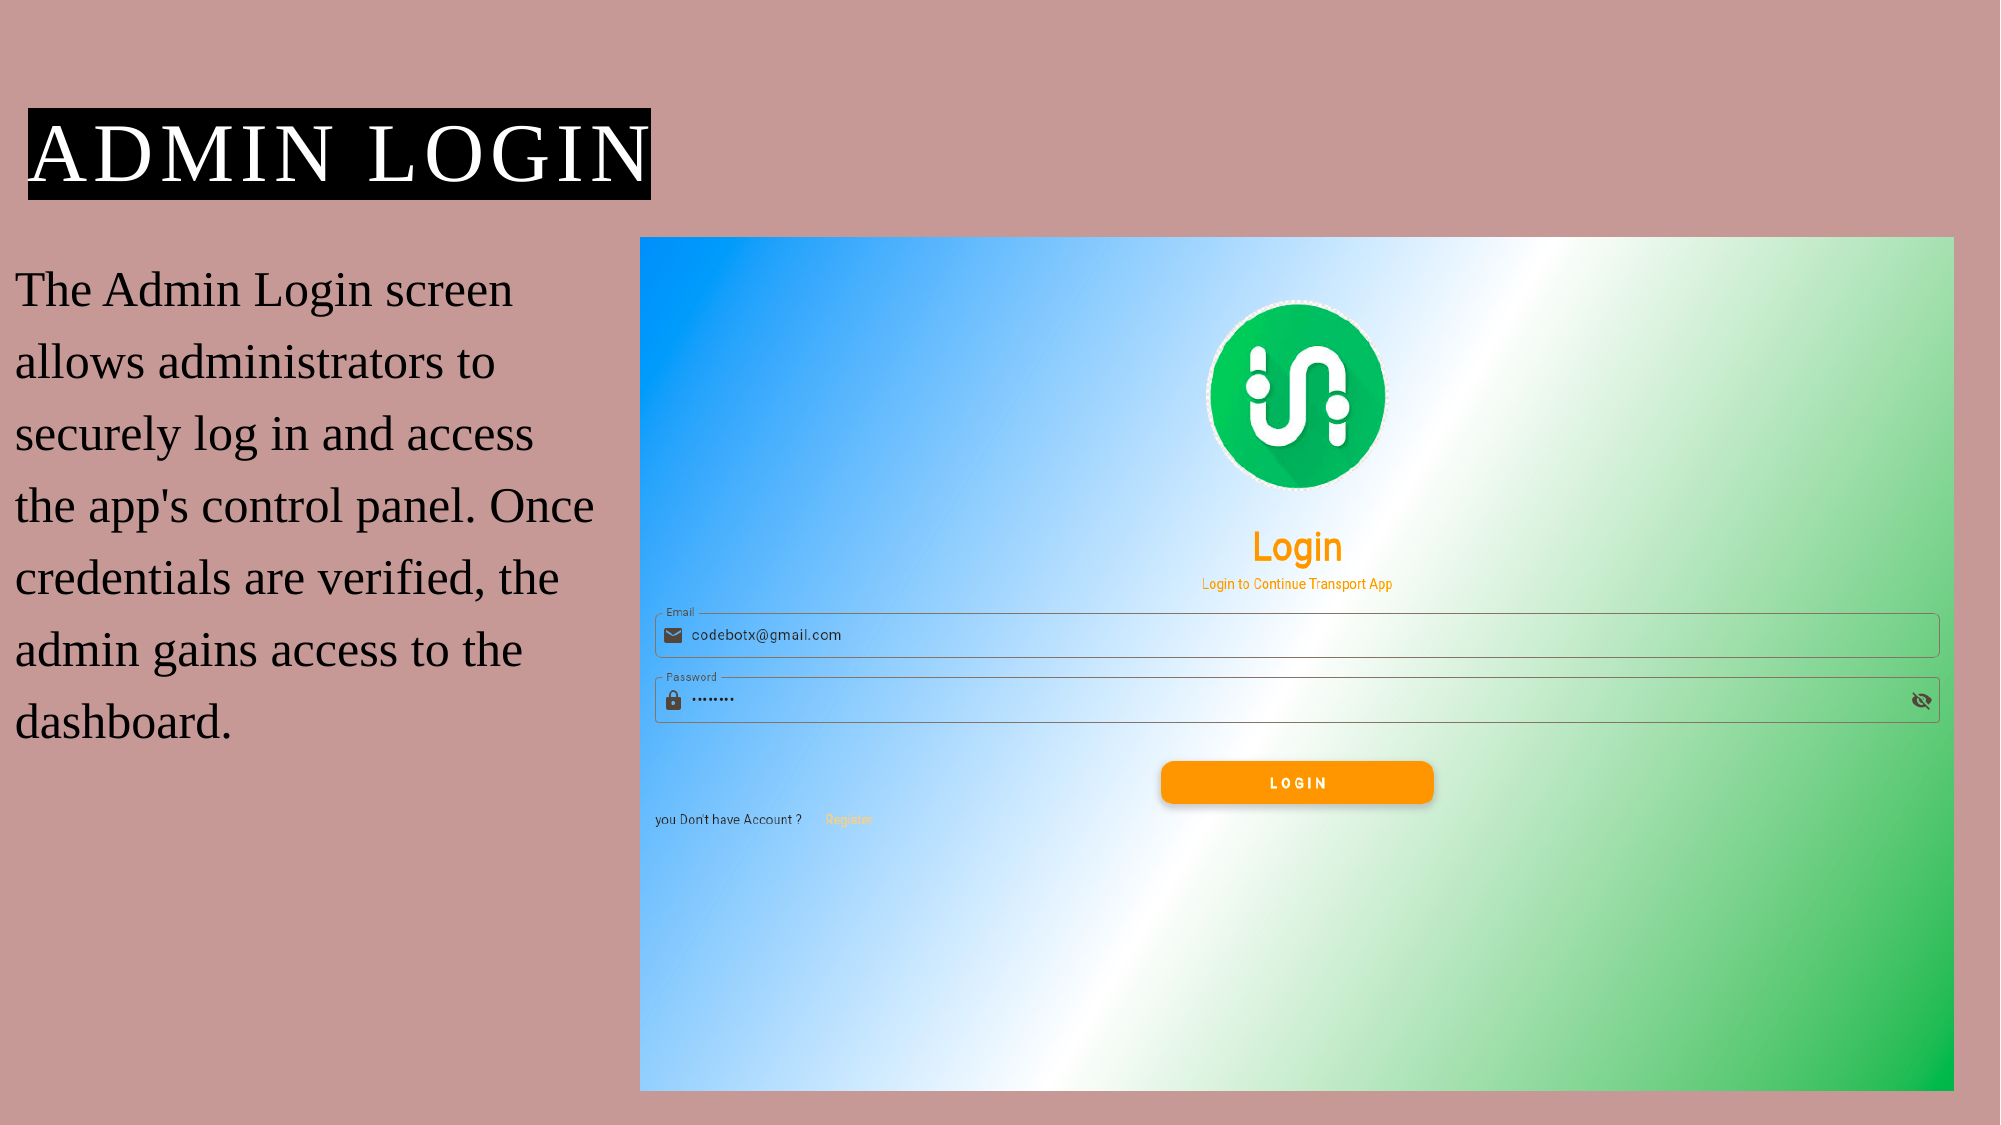

# admin login
The Admin Login screen allows administrators to securely log in and access the app's control panel. Once credentials are verified, the admin gains access to the dashboard.